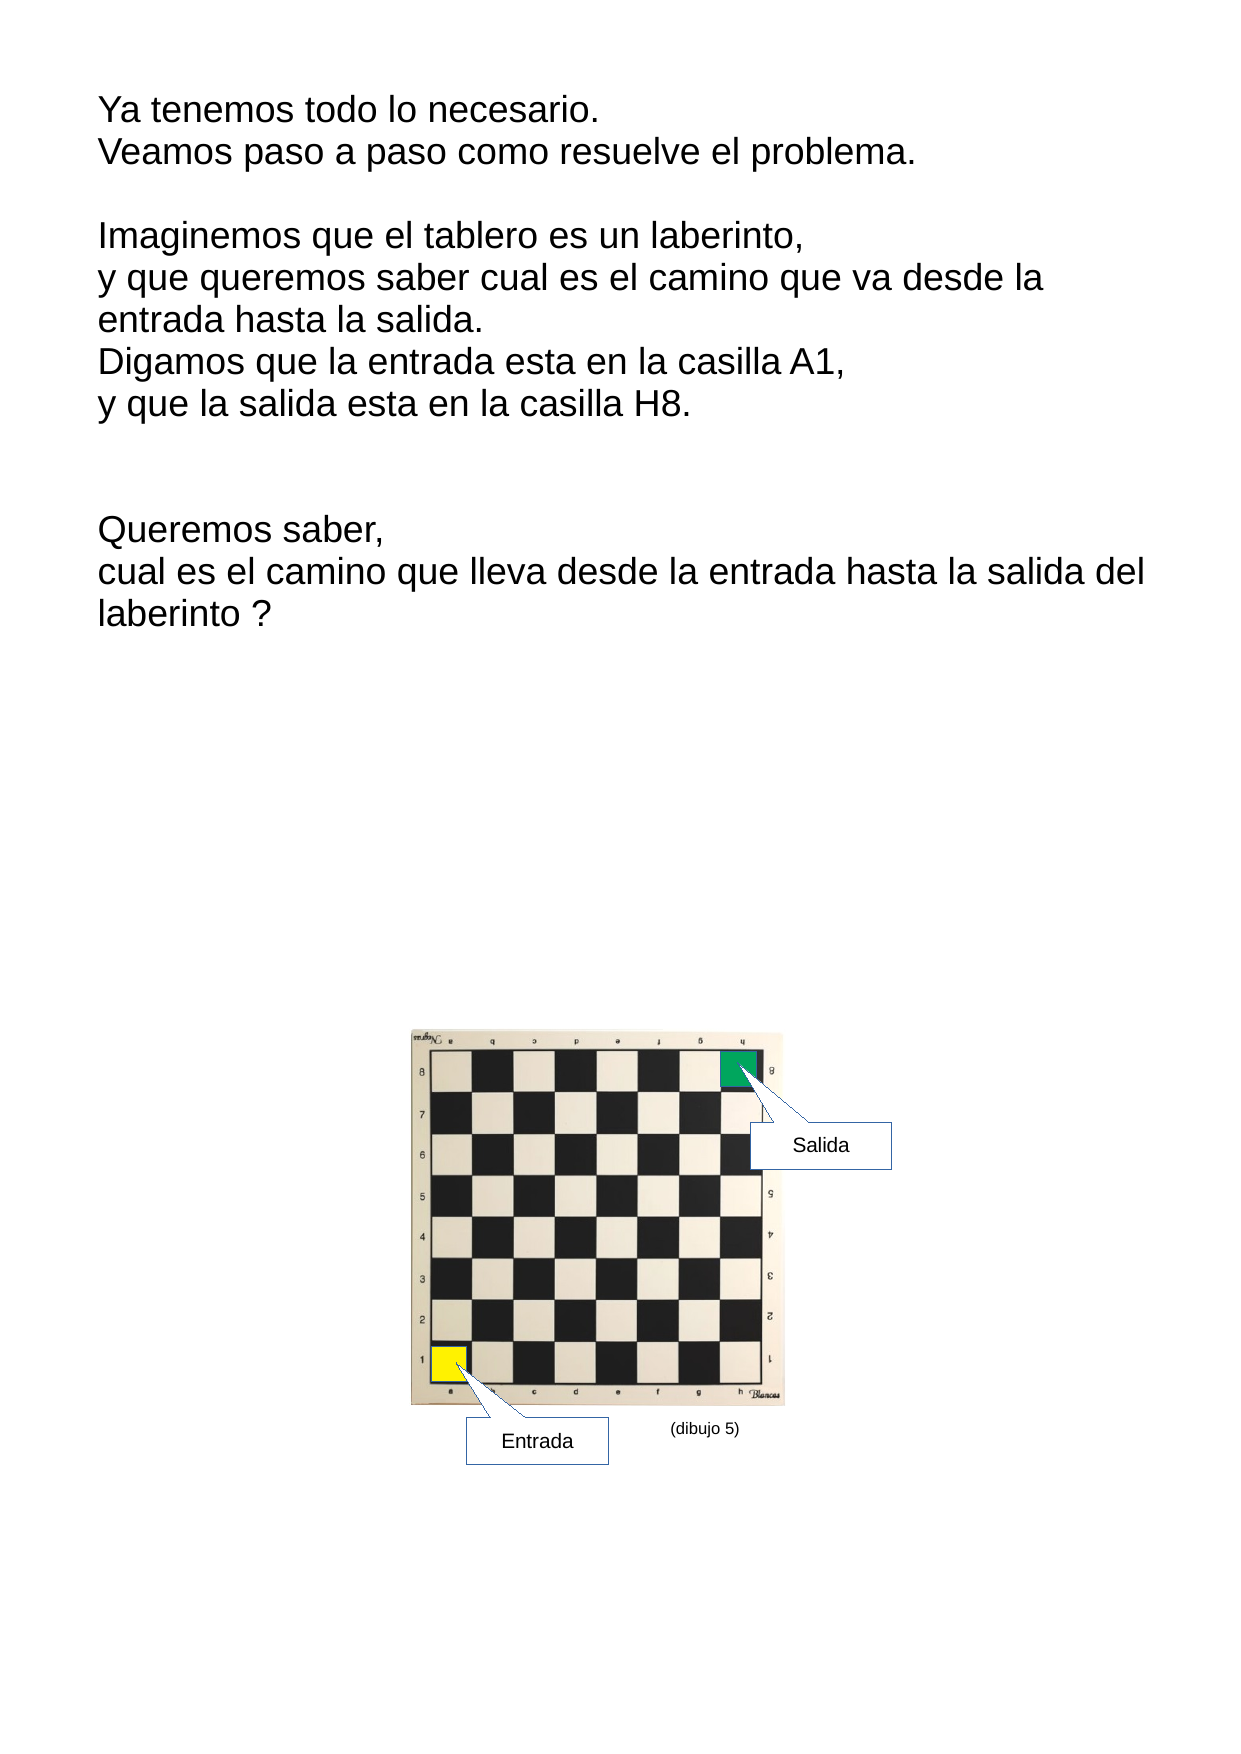

Ya tenemos todo lo necesario.
Veamos paso a paso como resuelve el problema.
Imaginemos que el tablero es un laberinto,
y que queremos saber cual es el camino que va desde la entrada hasta la salida.
Digamos que la entrada esta en la casilla A1,
y que la salida esta en la casilla H8.
Queremos saber,
cual es el camino que lleva desde la entrada hasta la salida del laberinto ?
Salida
(dibujo 5)
Entrada